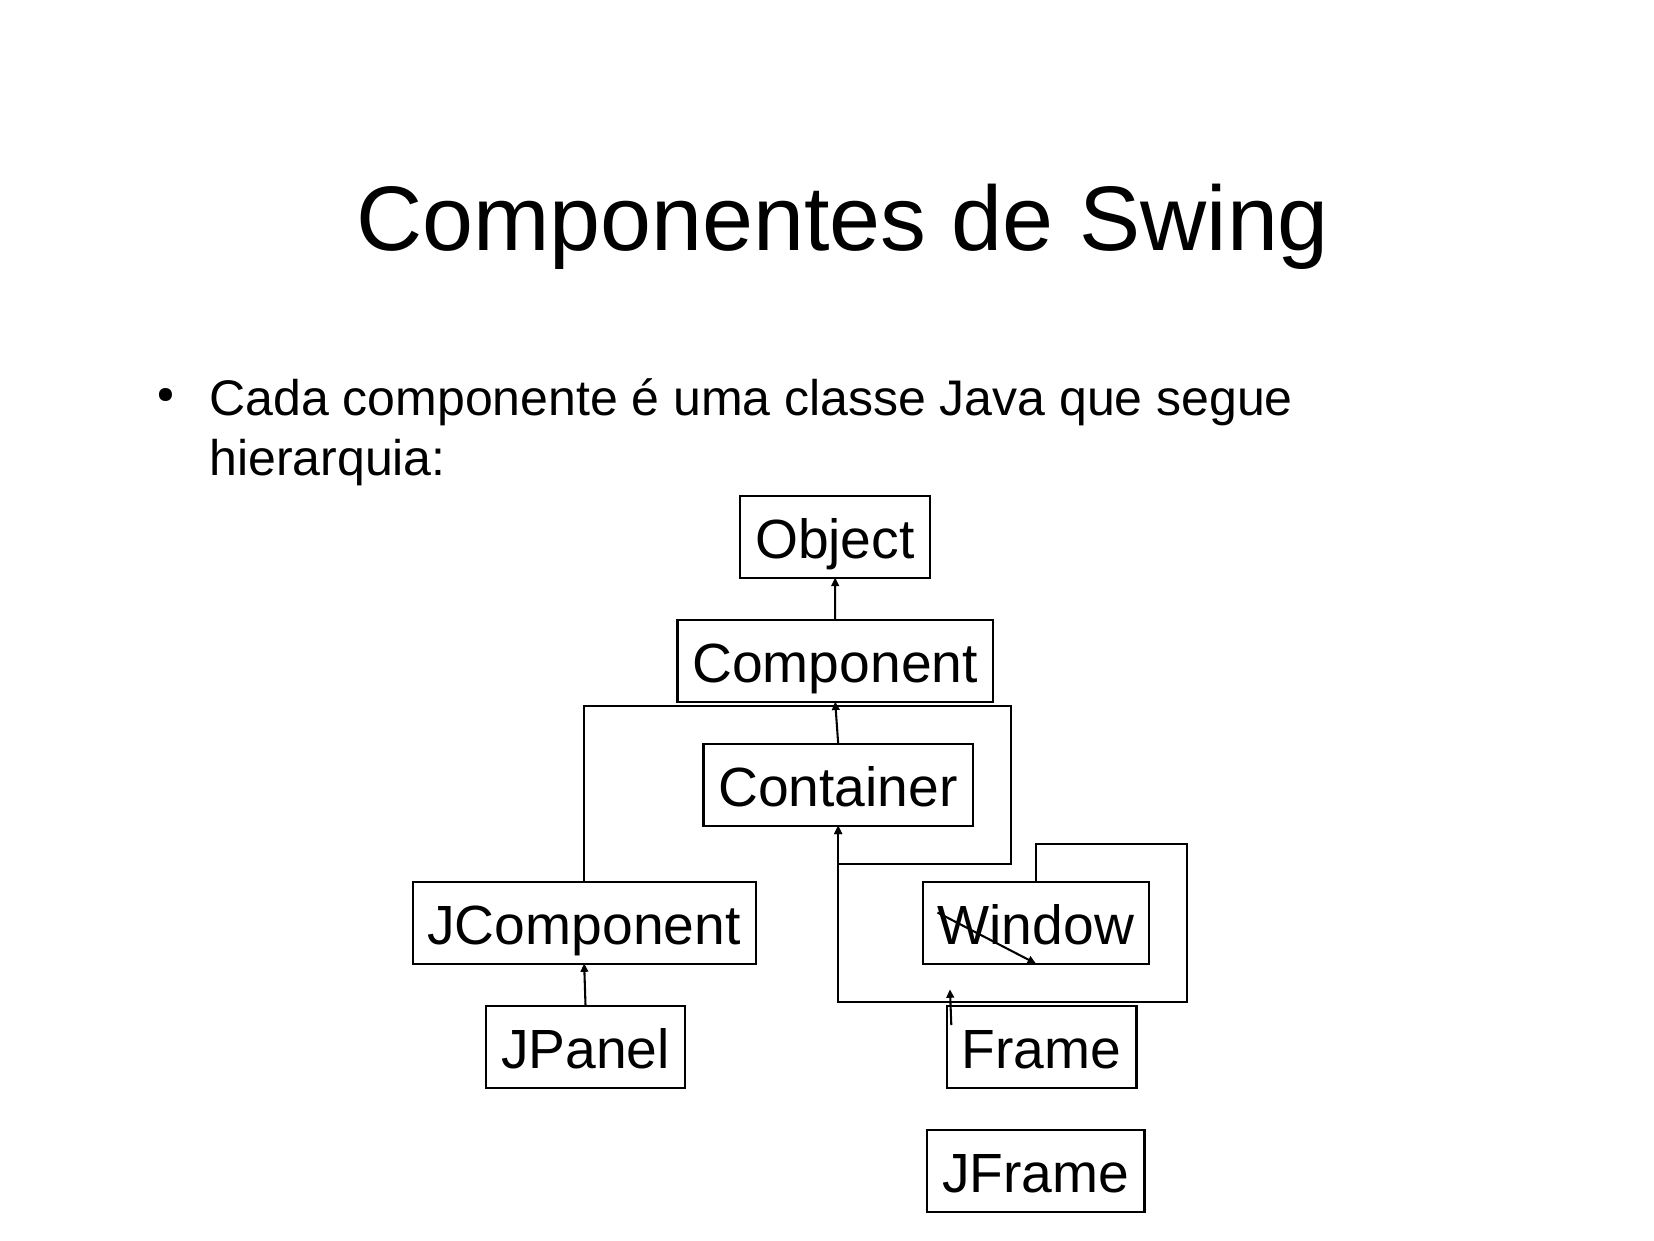

# Componentes de Swing
Cada componente é uma classe Java que segue hierarquia:
Object
Component
Container
JComponent
Window
JPanel
Frame
JFrame